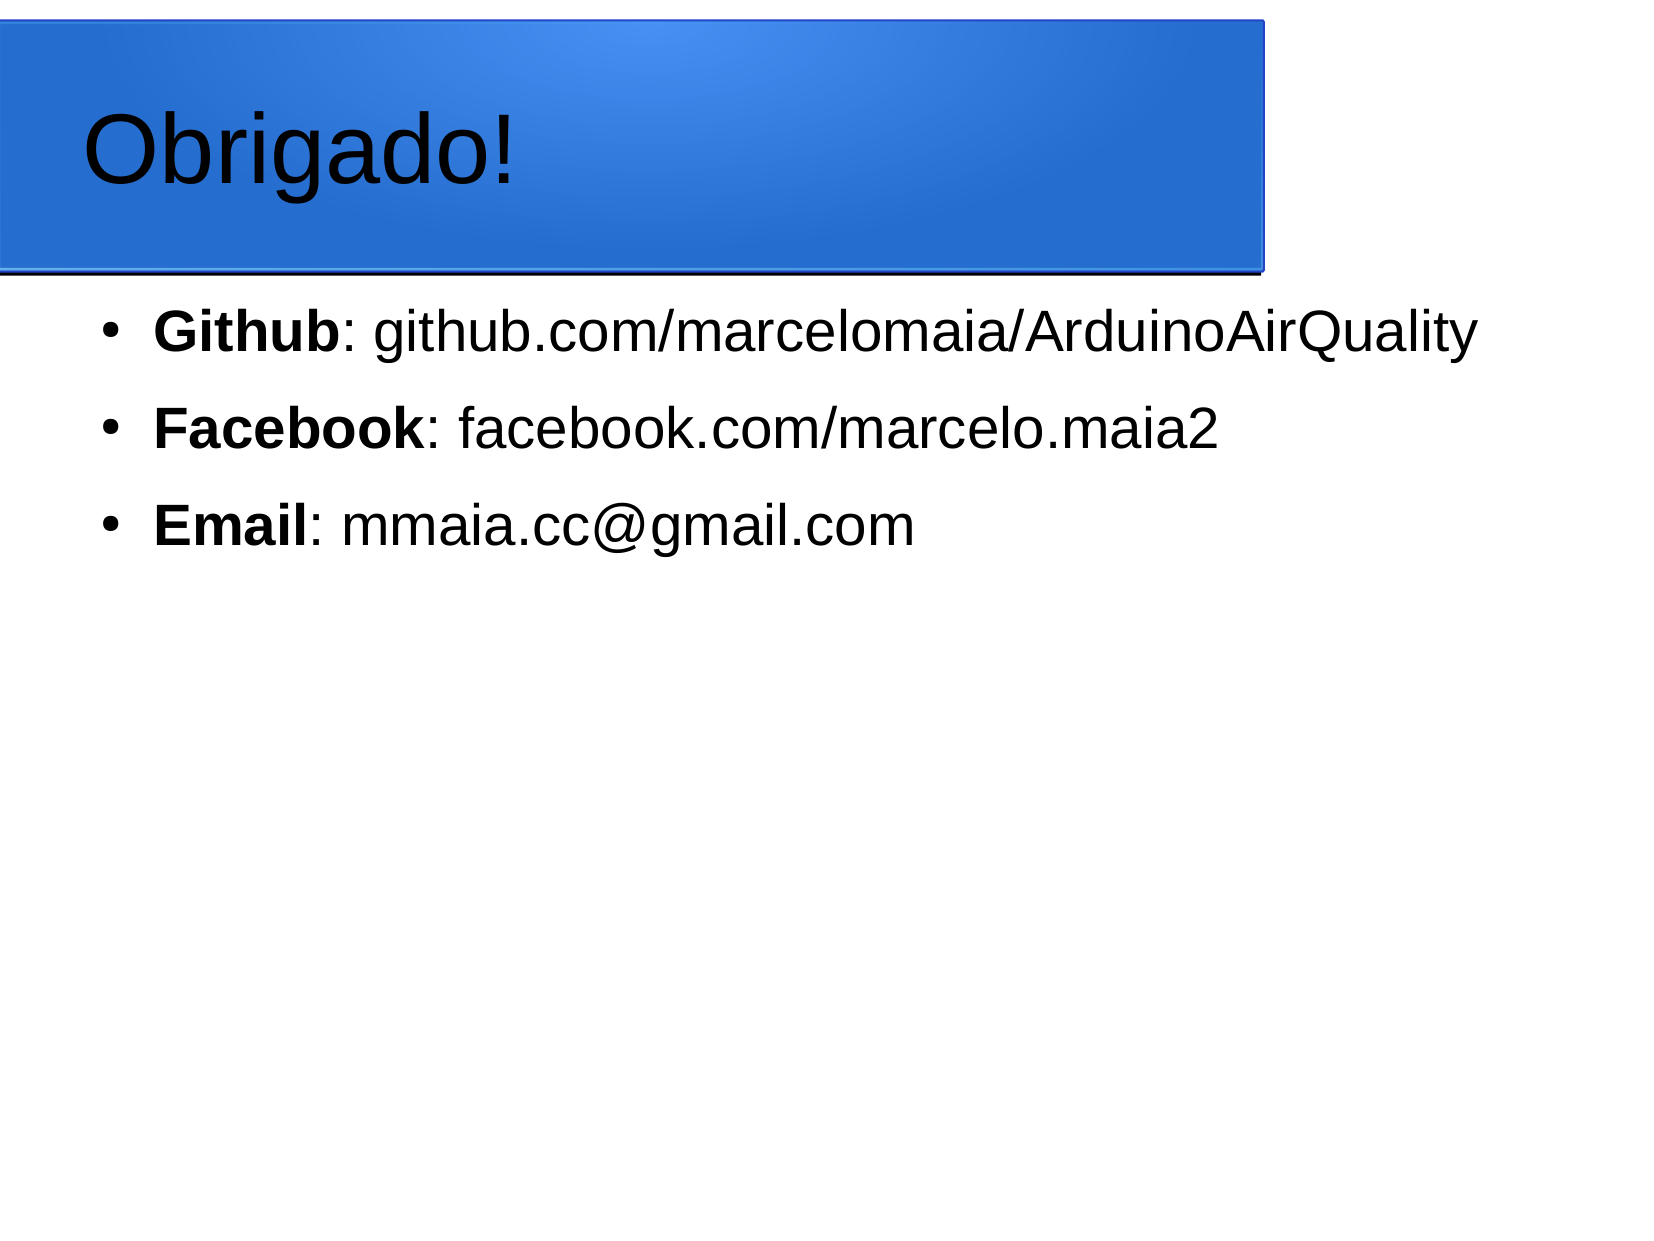

# Obrigado!
Github: github.com/marcelomaia/ArduinoAirQuality
Facebook: facebook.com/marcelo.maia2
Email: mmaia.cc@gmail.com